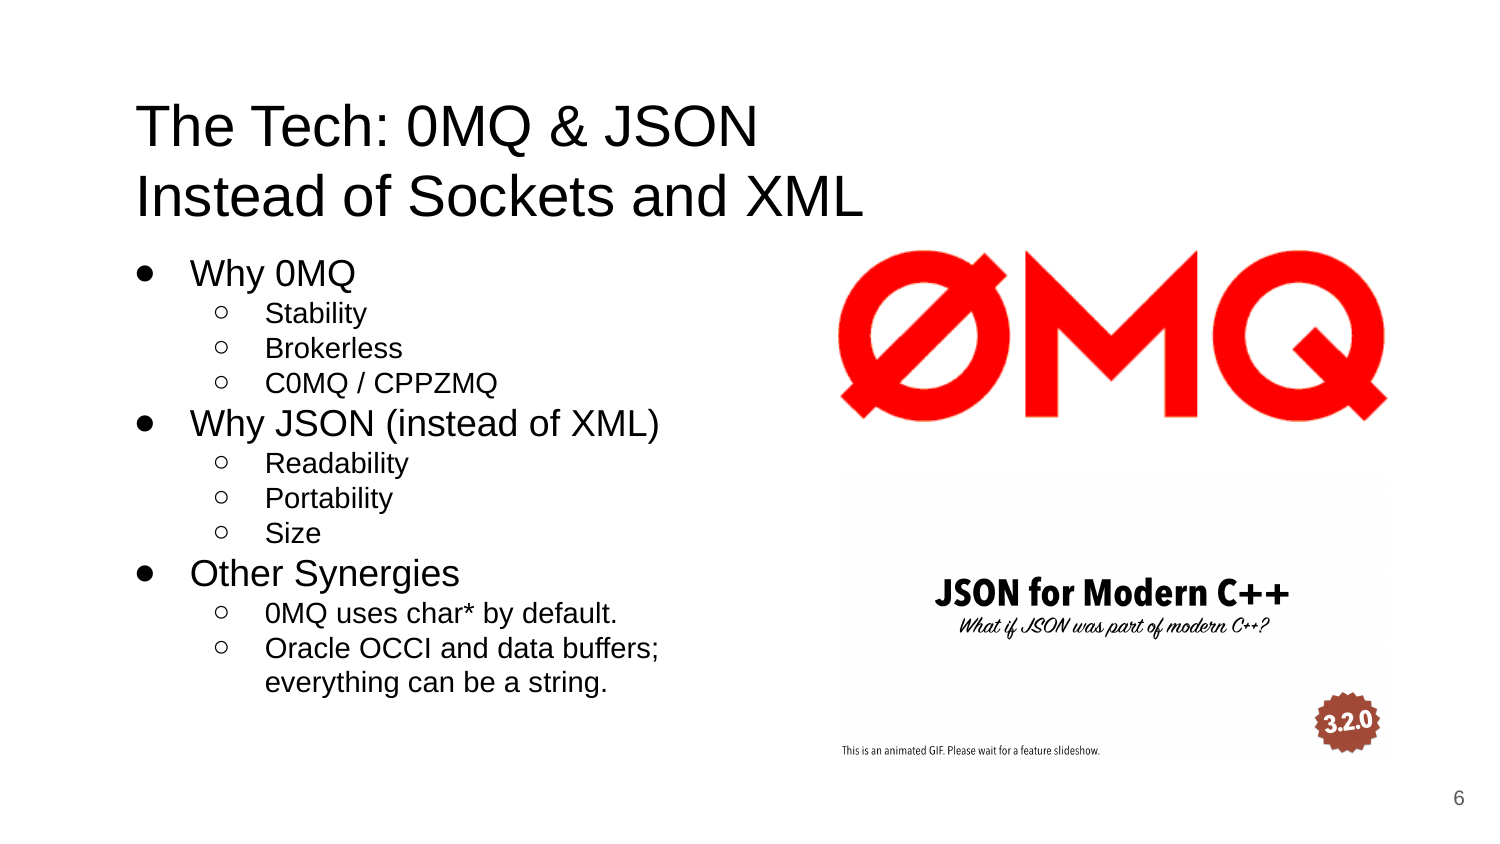

# The Tech: 0MQ & JSON Instead of Sockets and XML
Why 0MQ
Stability
Brokerless
C0MQ / CPPZMQ
Why JSON (instead of XML)
Readability
Portability
Size
Other Synergies
0MQ uses char* by default.
Oracle OCCI and data buffers; everything can be a string.